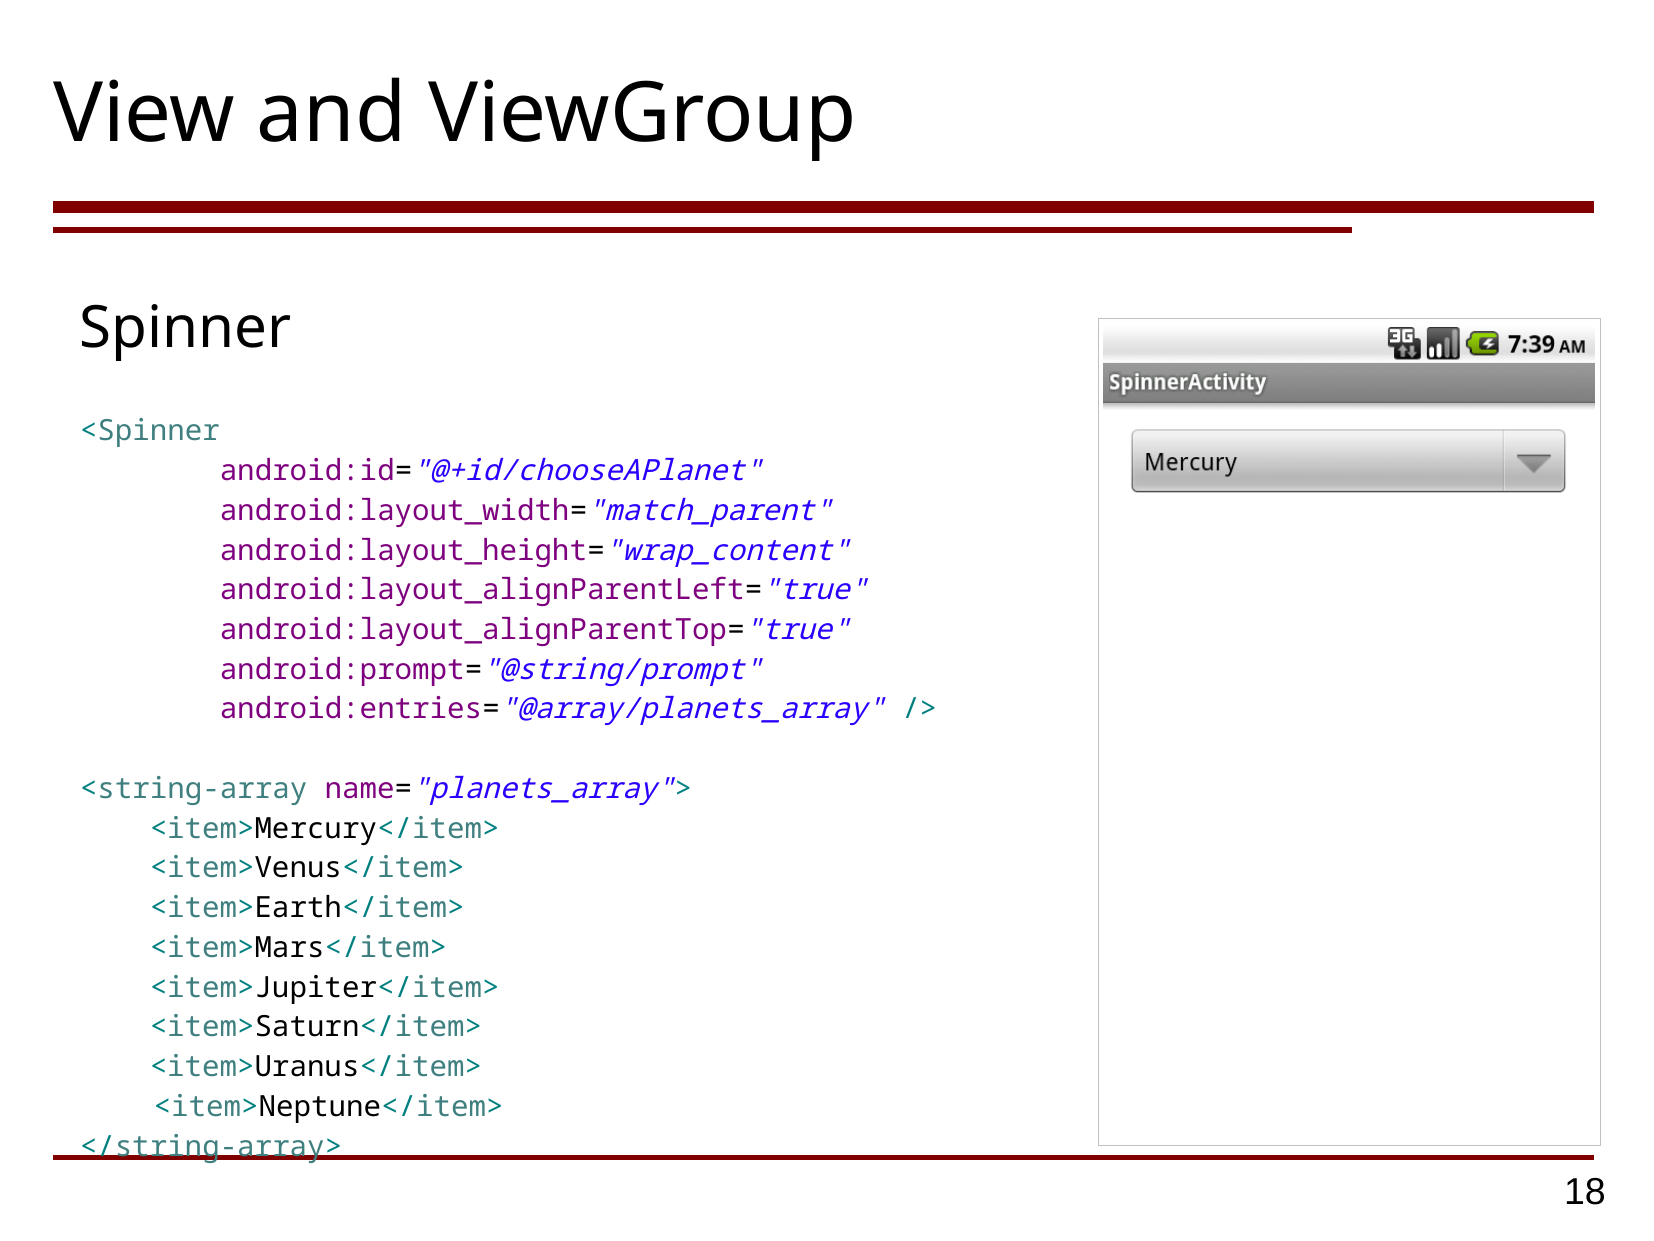

# View and ViewGroup
Spinner
<Spinner
 android:id="@+id/chooseAPlanet"
 android:layout_width="match_parent"
 android:layout_height="wrap_content"
 android:layout_alignParentLeft="true"
 android:layout_alignParentTop="true"
 android:prompt="@string/prompt"
 android:entries="@array/planets_array" />
<string-array name="planets_array">
 <item>Mercury</item>
 <item>Venus</item>
 <item>Earth</item>
 <item>Mars</item>
 <item>Jupiter</item>
 <item>Saturn</item>
 <item>Uranus</item>
	<item>Neptune</item>
</string-array>